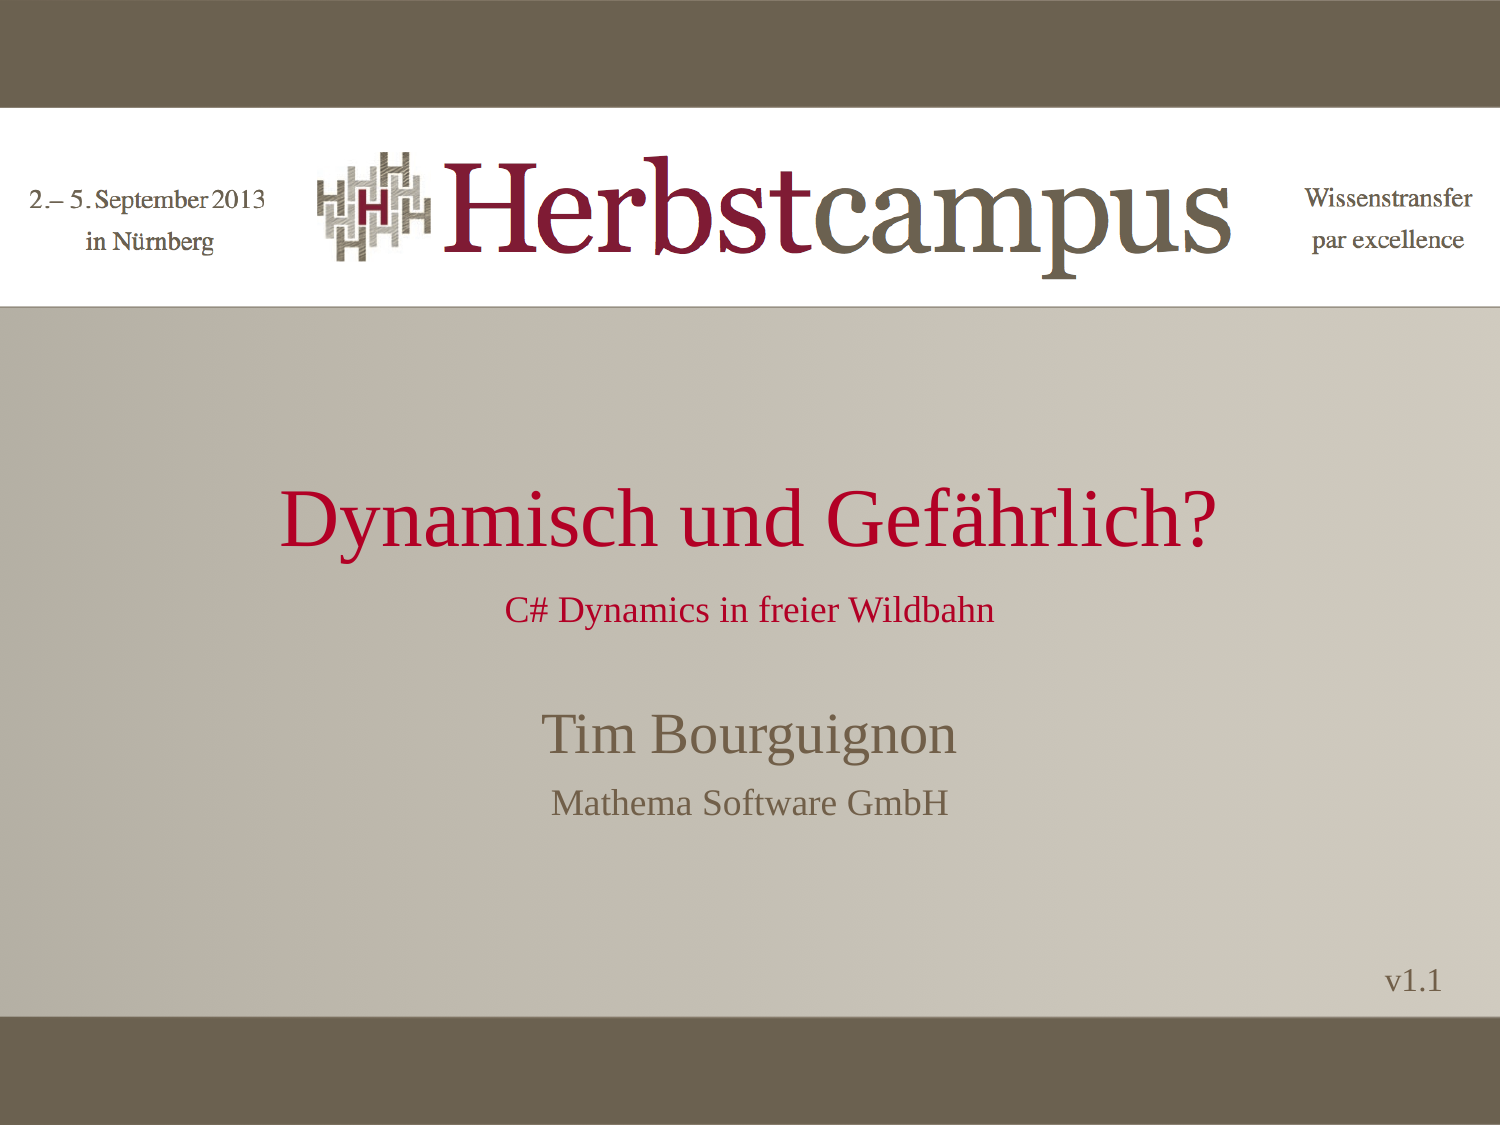

# Dynamisch und Gefährlich? C# Dynamics in freier Wildbahn
Tim Bourguignon
Mathema Software GmbH
v1.1